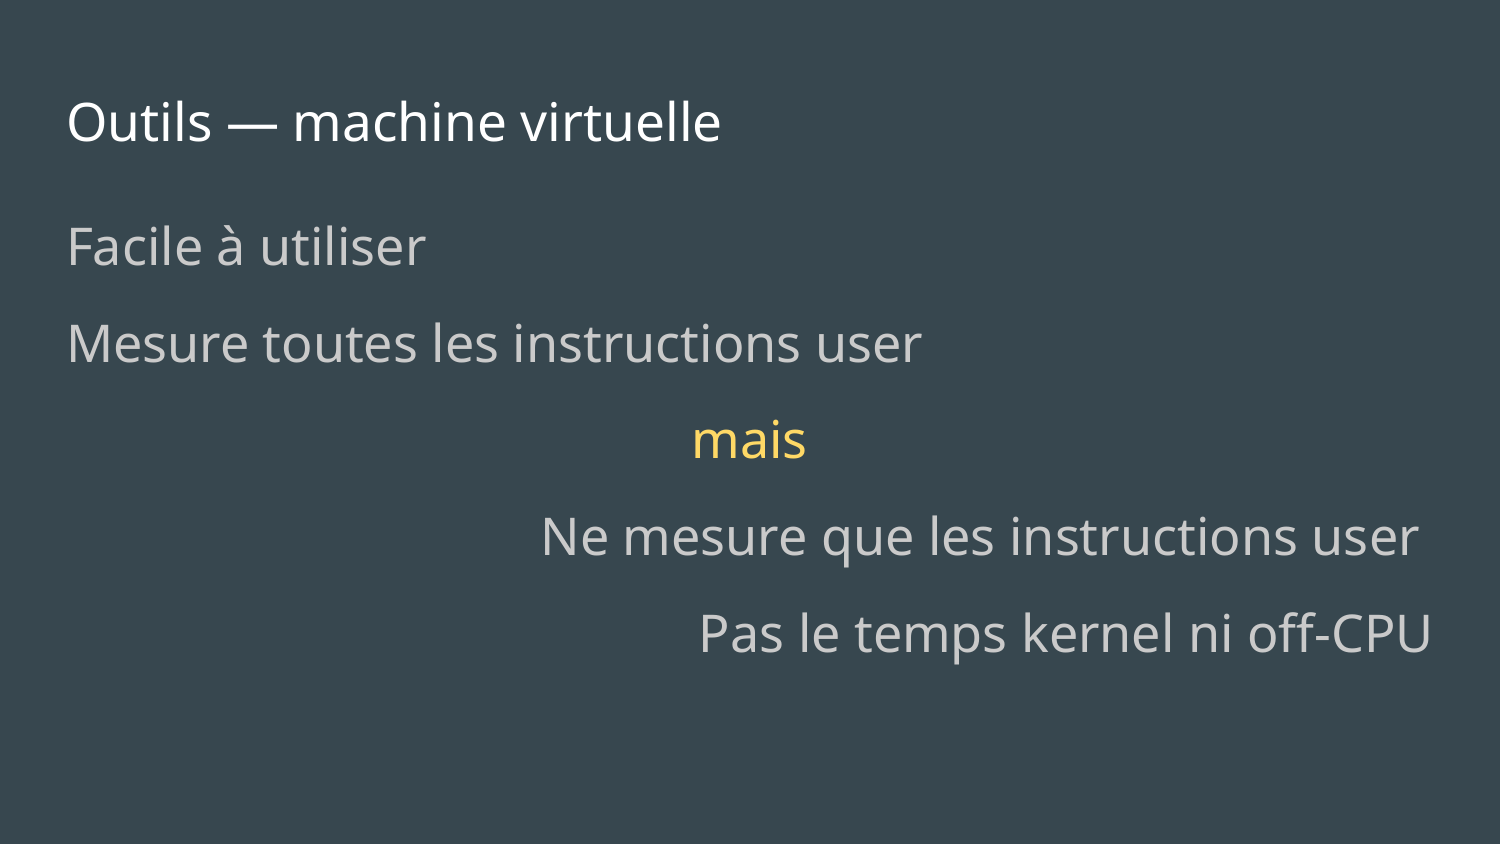

# Outils — machine virtuelle
Facile à utiliser
Mesure toutes les instructions user
mais
Ne mesure que les instructions user
Pas le temps kernel ni off-CPU